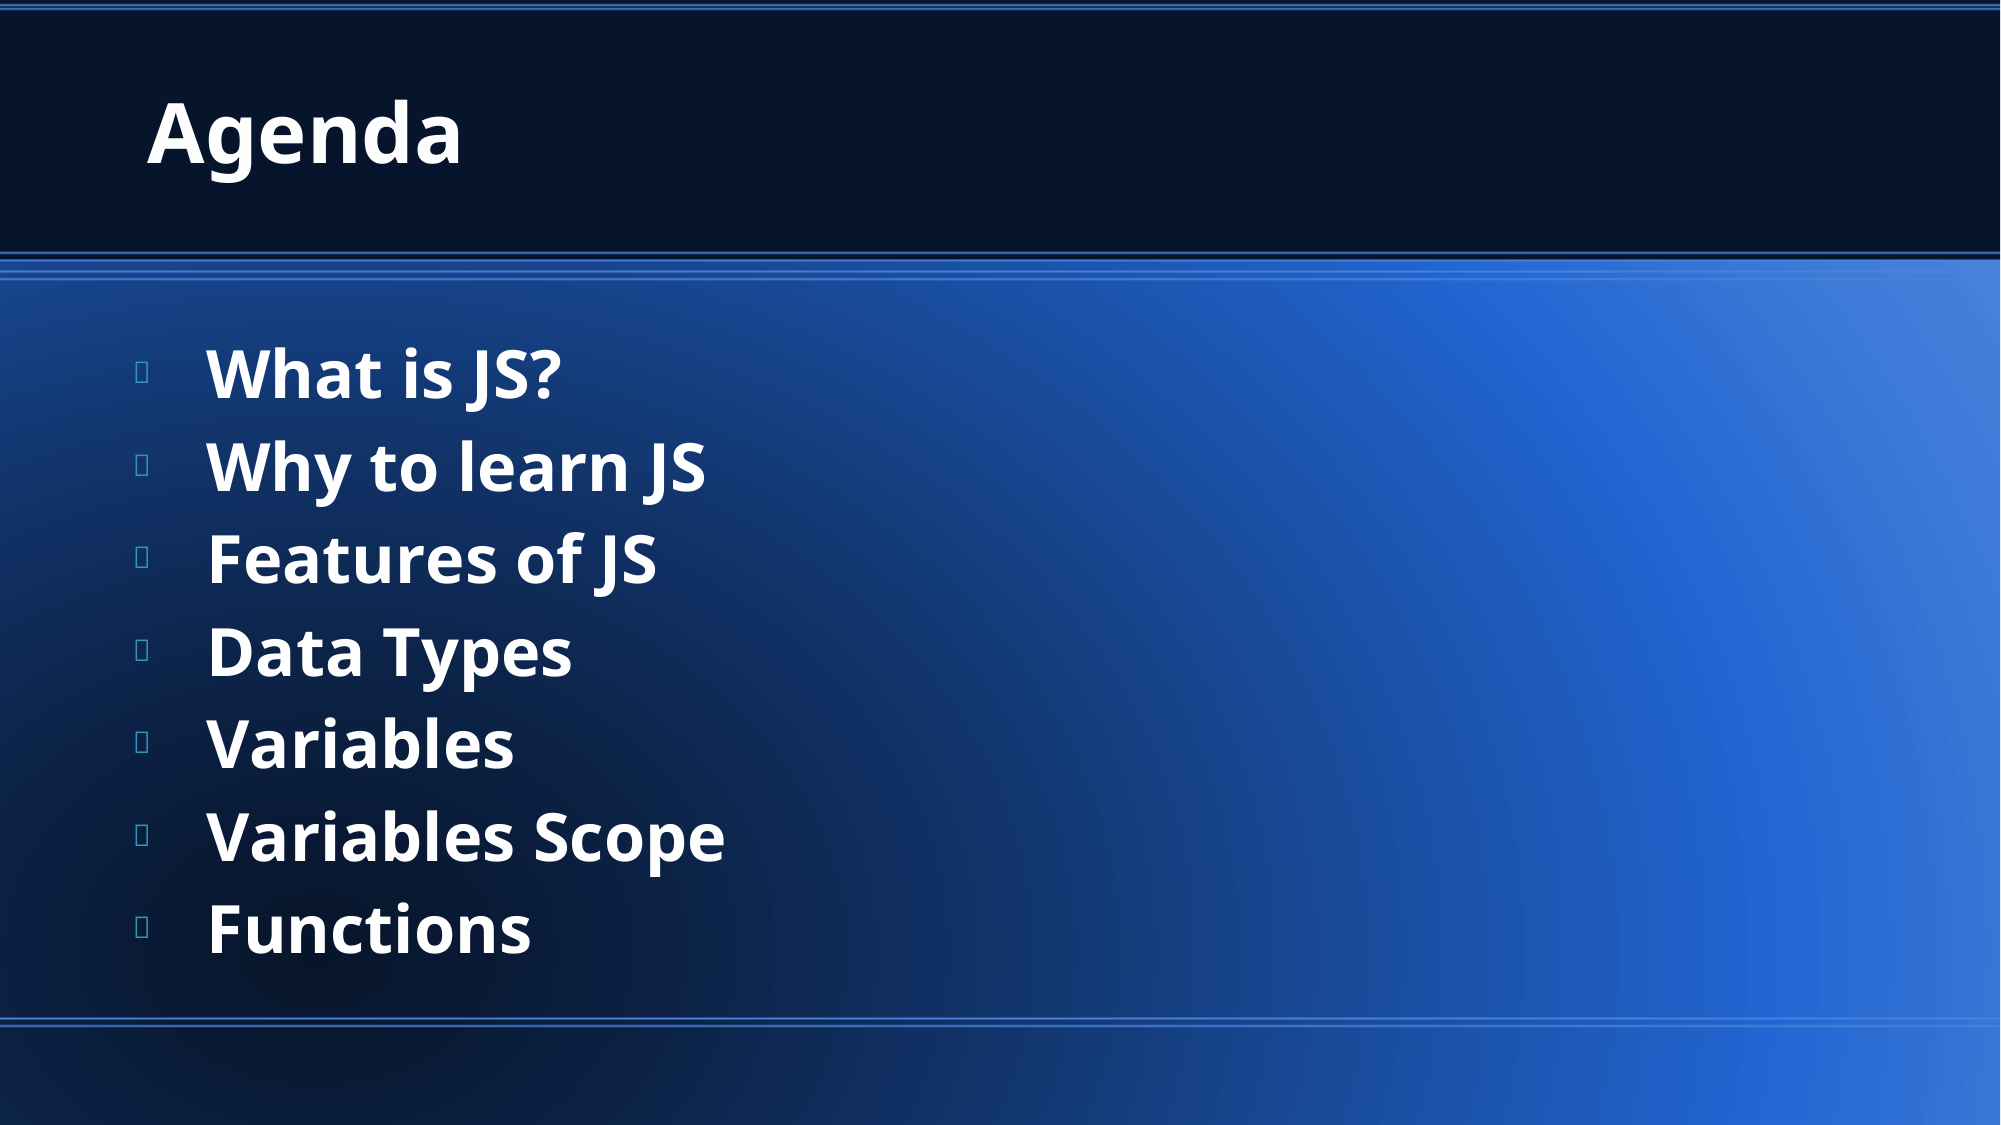

# Agenda
 What is JS?
 Why to learn JS
 Features of JS
 Data Types
 Variables
 Variables Scope
 Functions